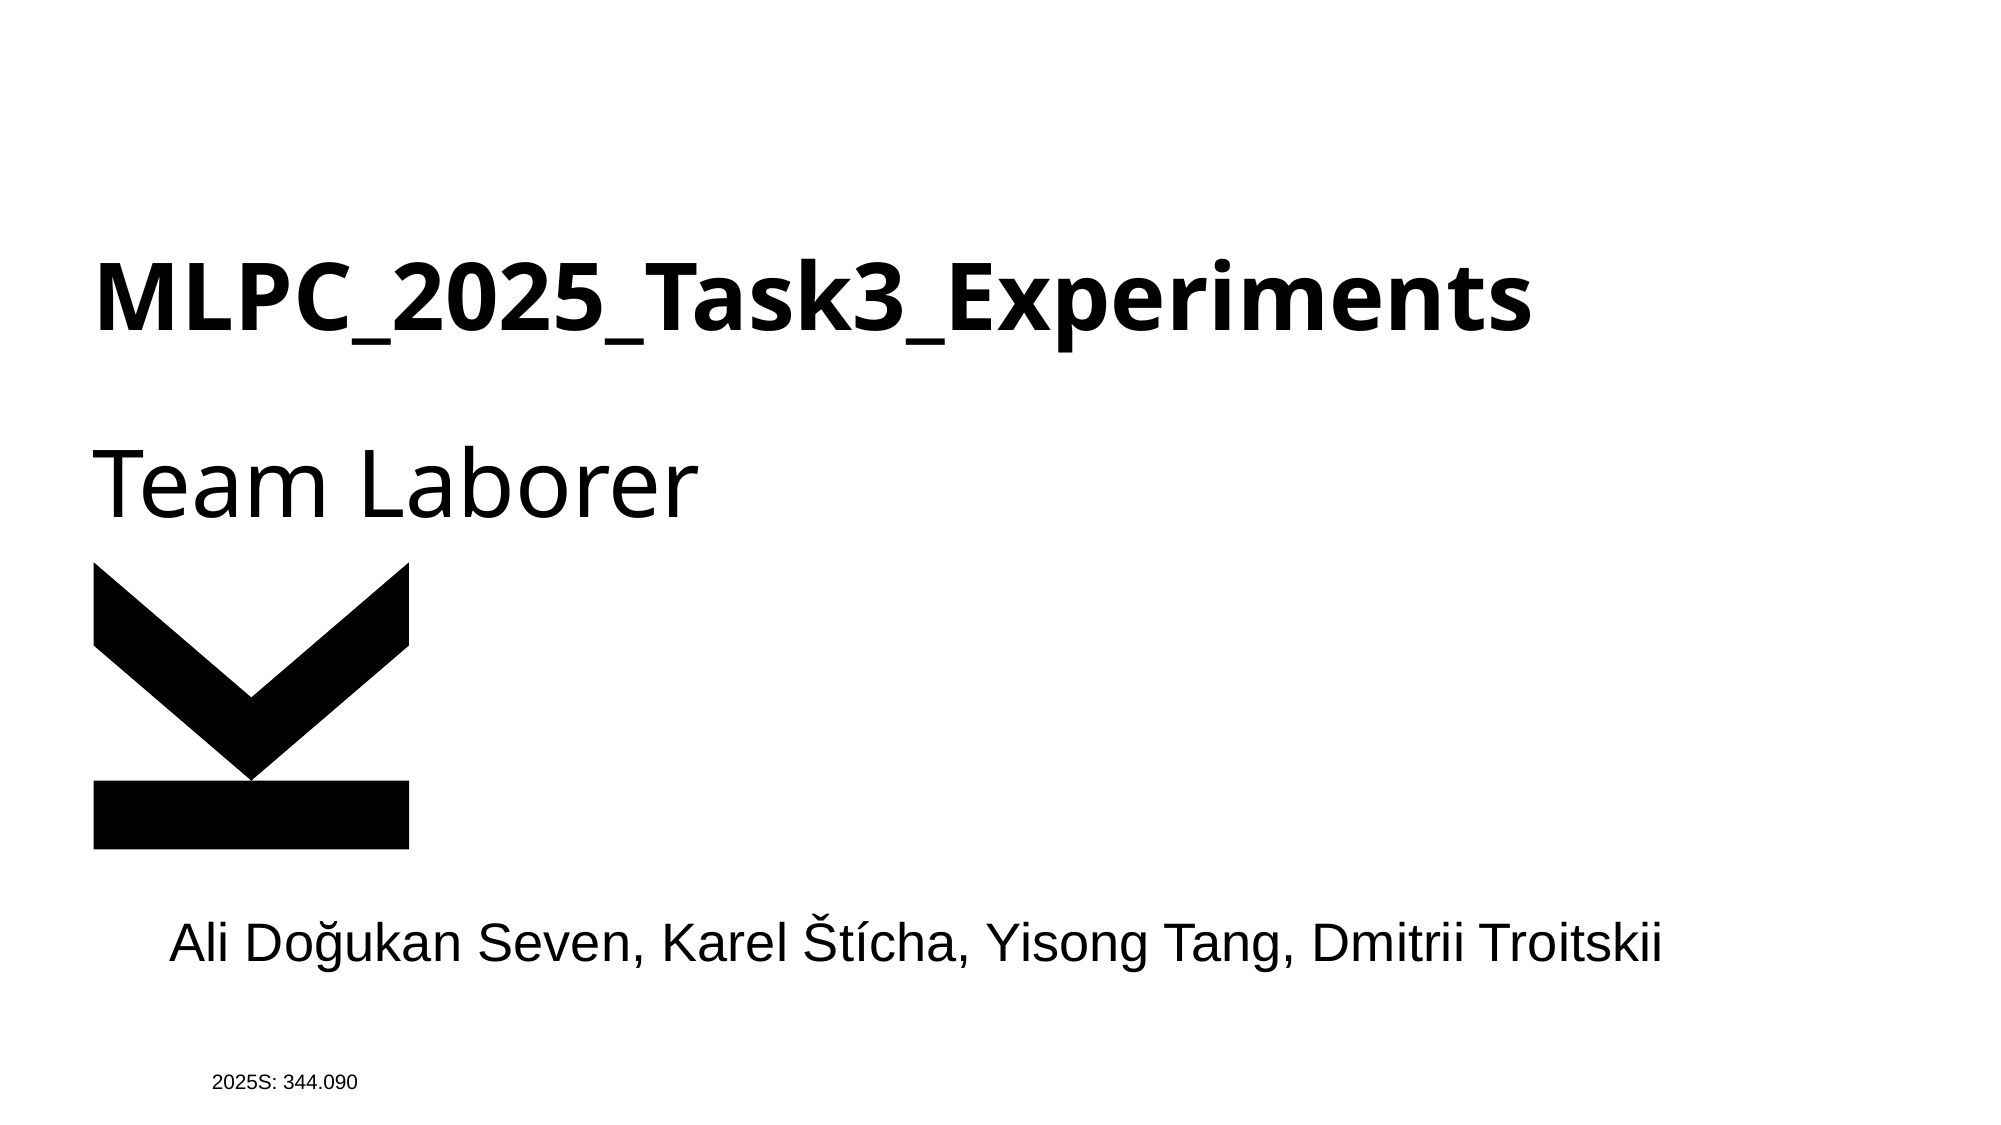

MLPC_2025_Task3_Experiments
Team Laborer
# Ali Doğukan Seven, Karel Štícha, Yisong Tang, Dmitrii Troitskii